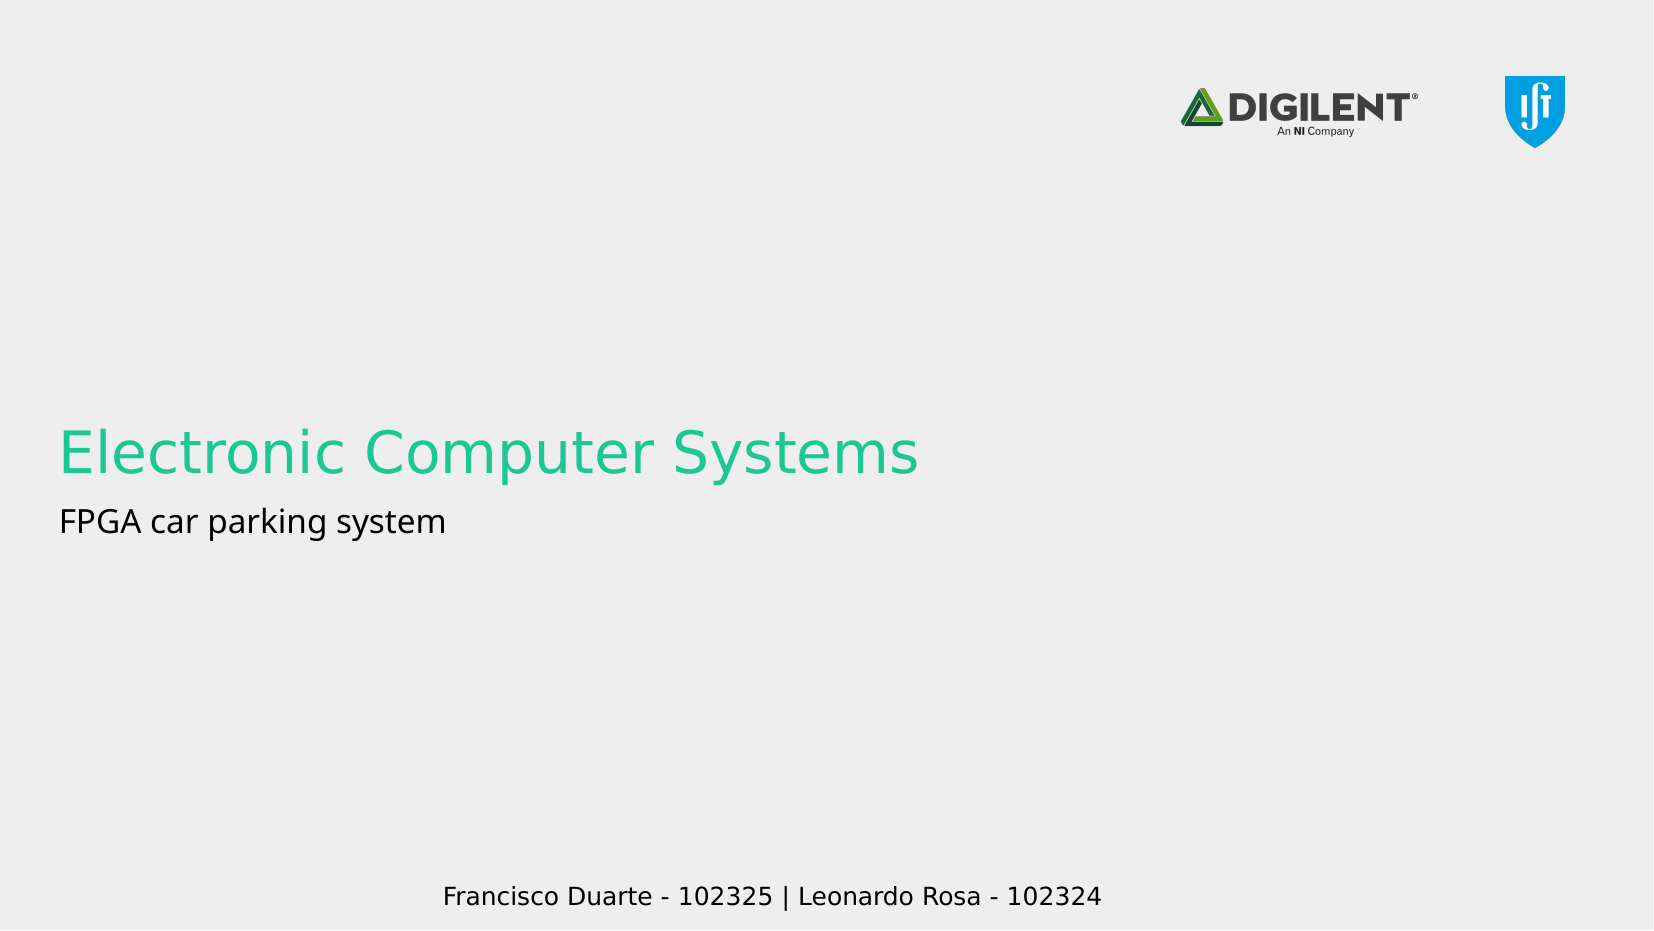

# Electronic Computer Systems
FPGA car parking system
Francisco Duarte - 102325 | Leonardo Rosa - 102324